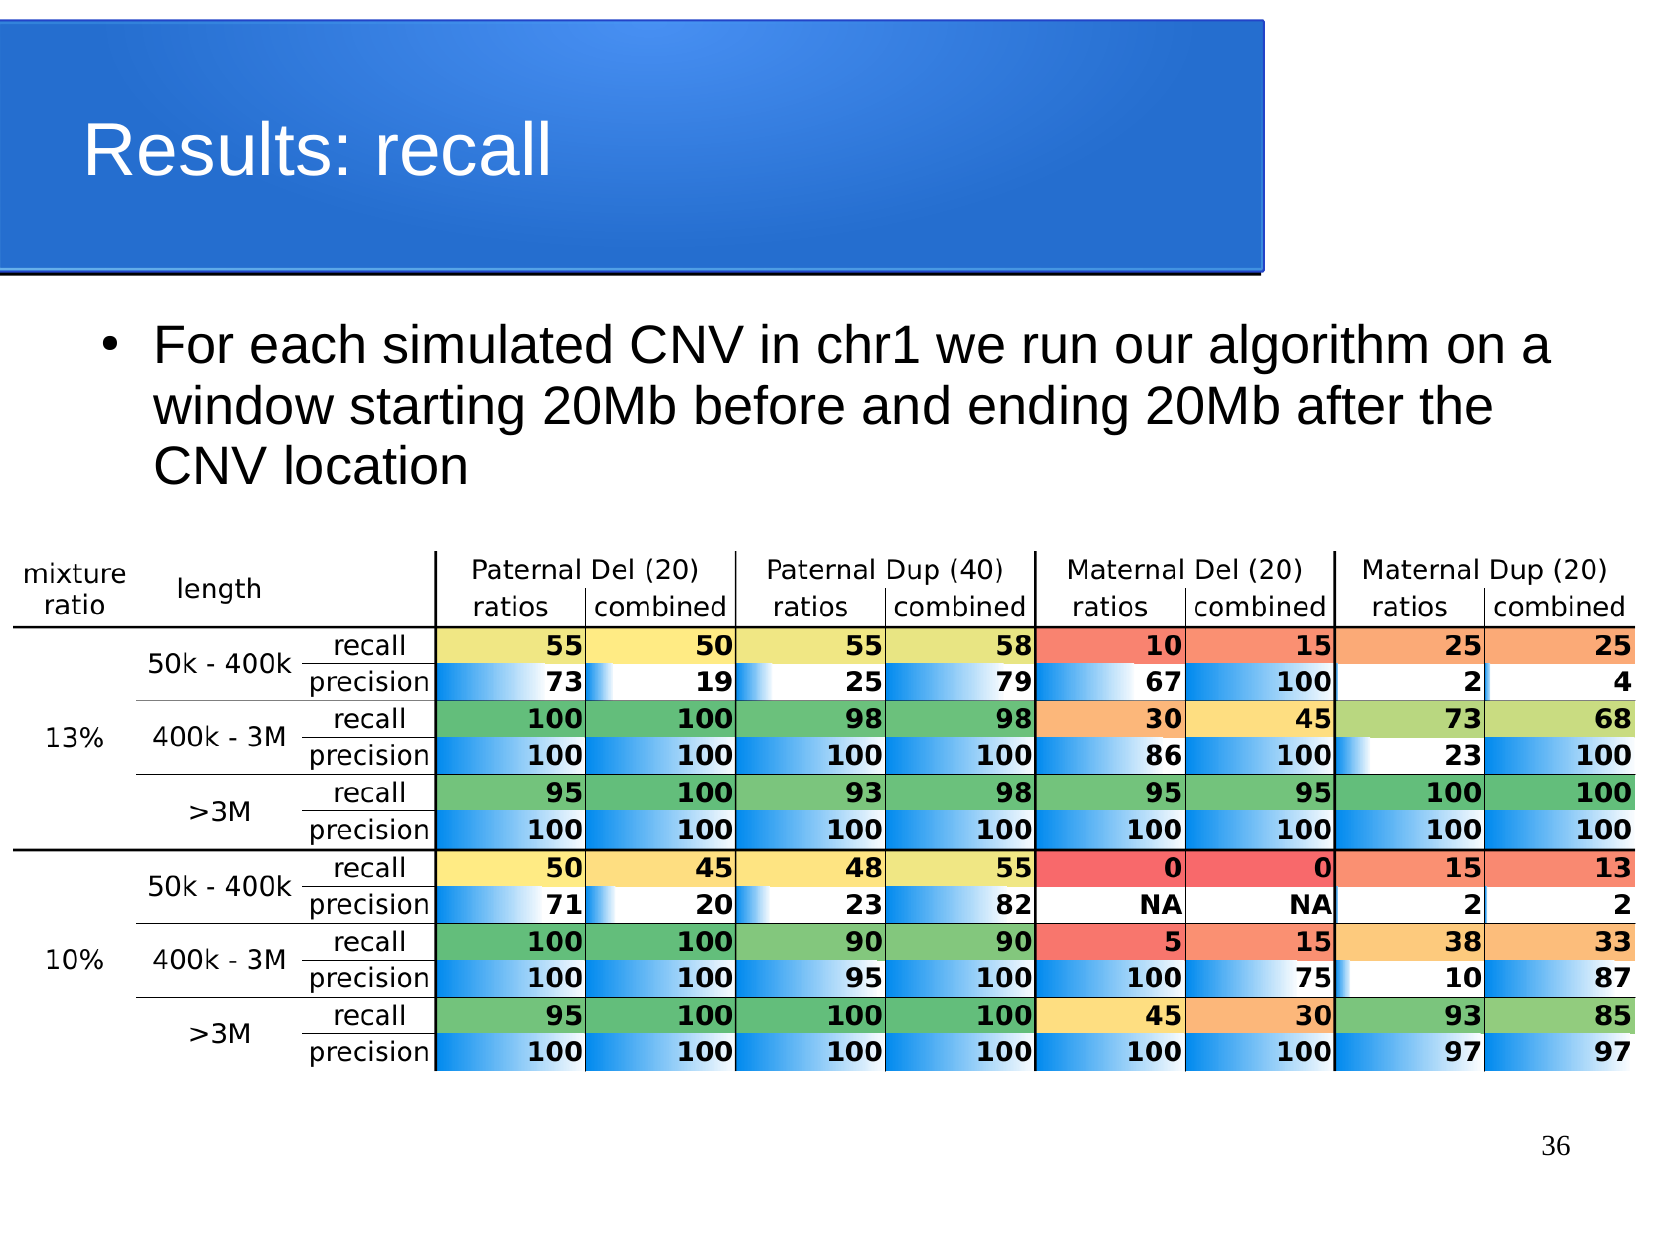

# Results: recall
For each simulated CNV in chr1 we run our algorithm on a window starting 20Mb before and ending 20Mb after the CNV location
36